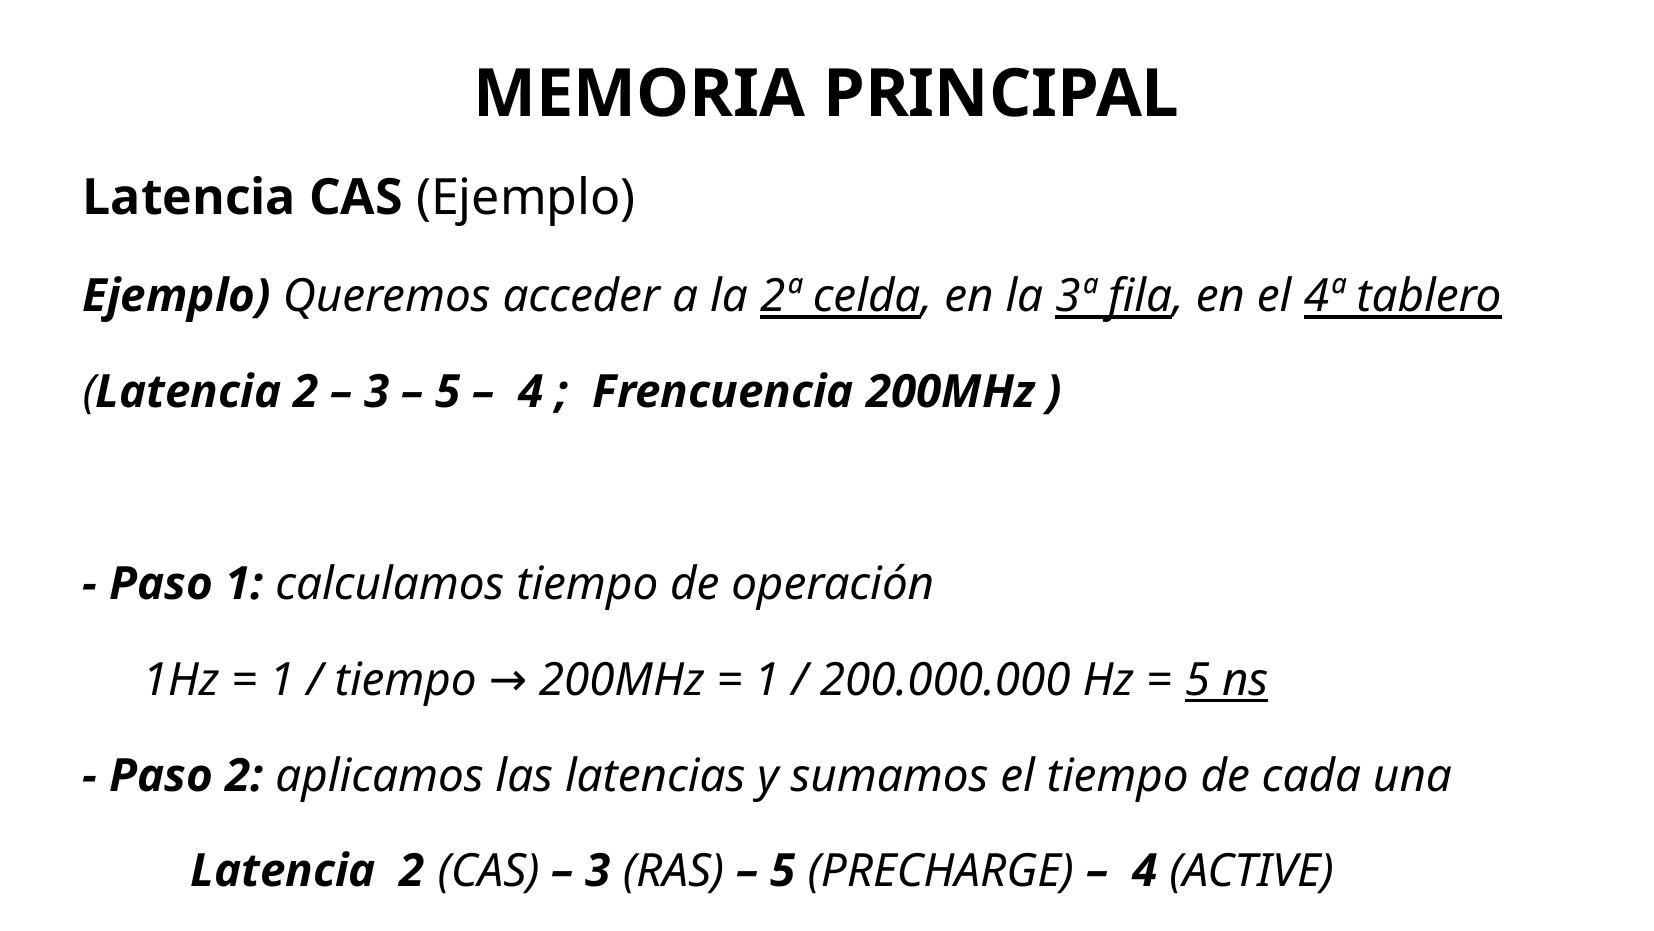

# MEMORIA PRINCIPAL
Latencia CAS (Ejemplo)
Ejemplo) Queremos acceder a la 2ª celda, en la 3ª fila, en el 4ª tablero
(Latencia 2 – 3 – 5 – 4 ; Frencuencia 200MHz )
- Paso 1: calculamos tiempo de operación
 1Hz = 1 / tiempo → 200MHz = 1 / 200.000.000 Hz = 5 ns
- Paso 2: aplicamos las latencias y sumamos el tiempo de cada una
 Latencia 2 (CAS) – 3 (RAS) – 5 (PRECHARGE) – 4 (ACTIVE)